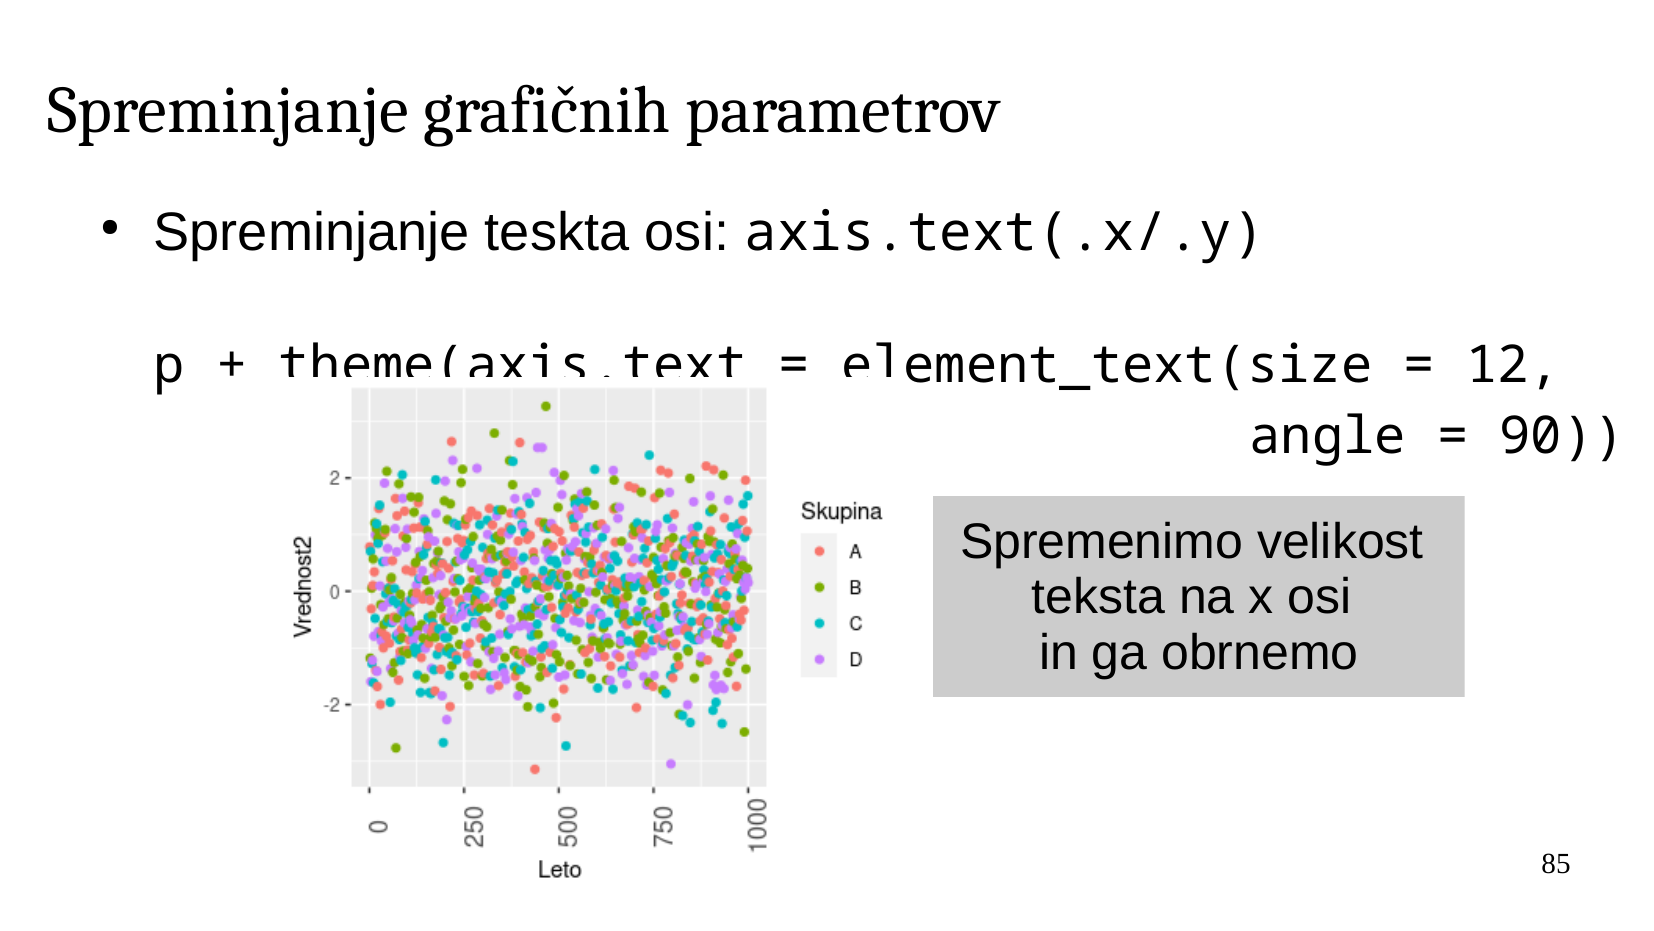

# Spreminjanje grafičnih parametrov
Spreminjanje teskta osi: axis.text(.x/.y)
p + theme(axis.text = element_text(size = 12,
														 angle = 90))
Spremenimo velikost
teksta na x osi
in ga obrnemo
85